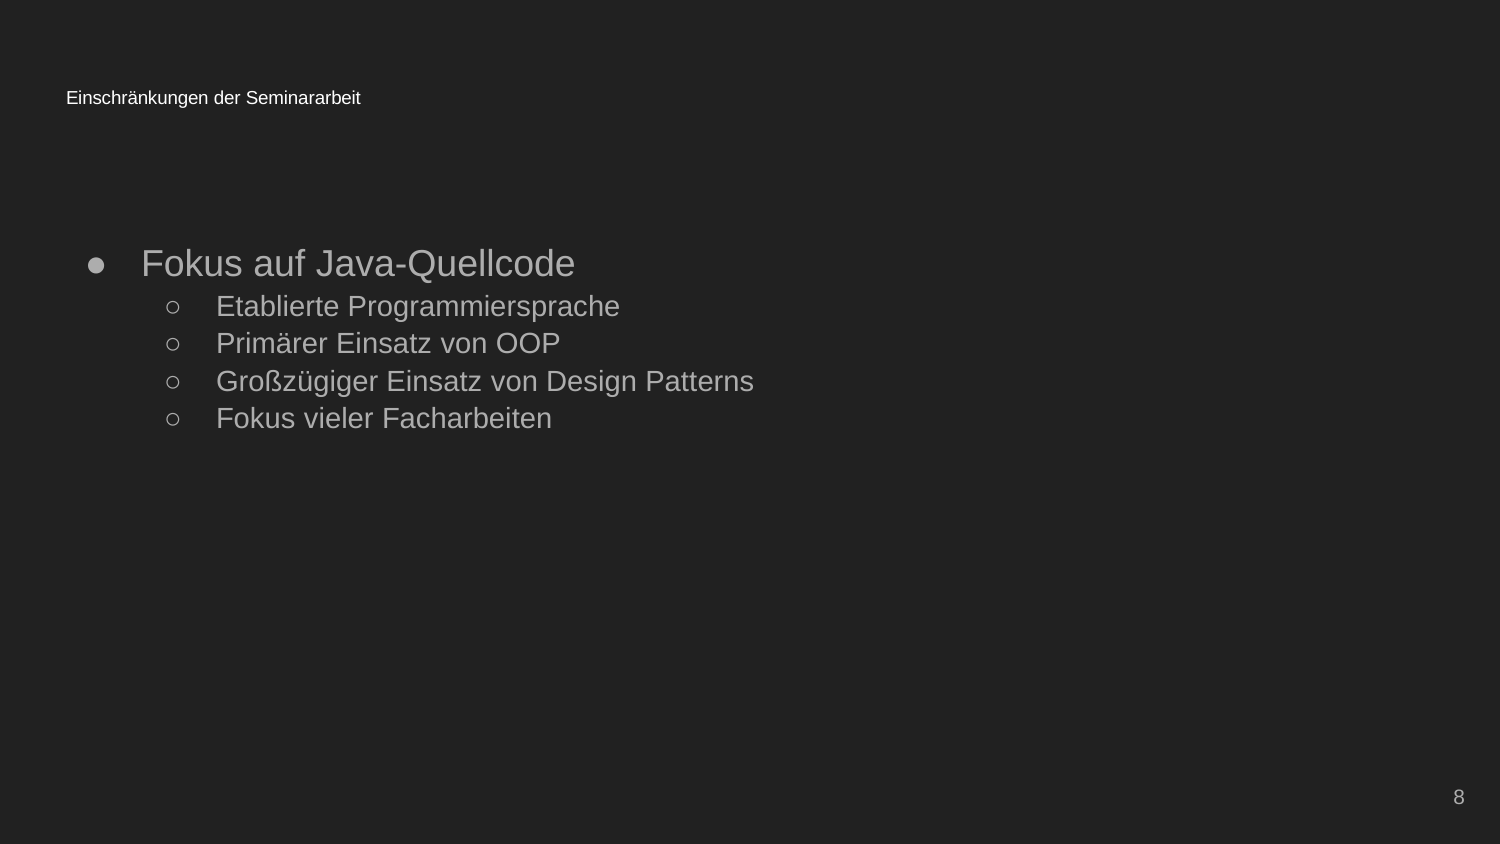

# Einschränkungen der Seminararbeit
Fokus auf Java-Quellcode
Etablierte Programmiersprache
Primärer Einsatz von OOP
Großzügiger Einsatz von Design Patterns
Fokus vieler Facharbeiten